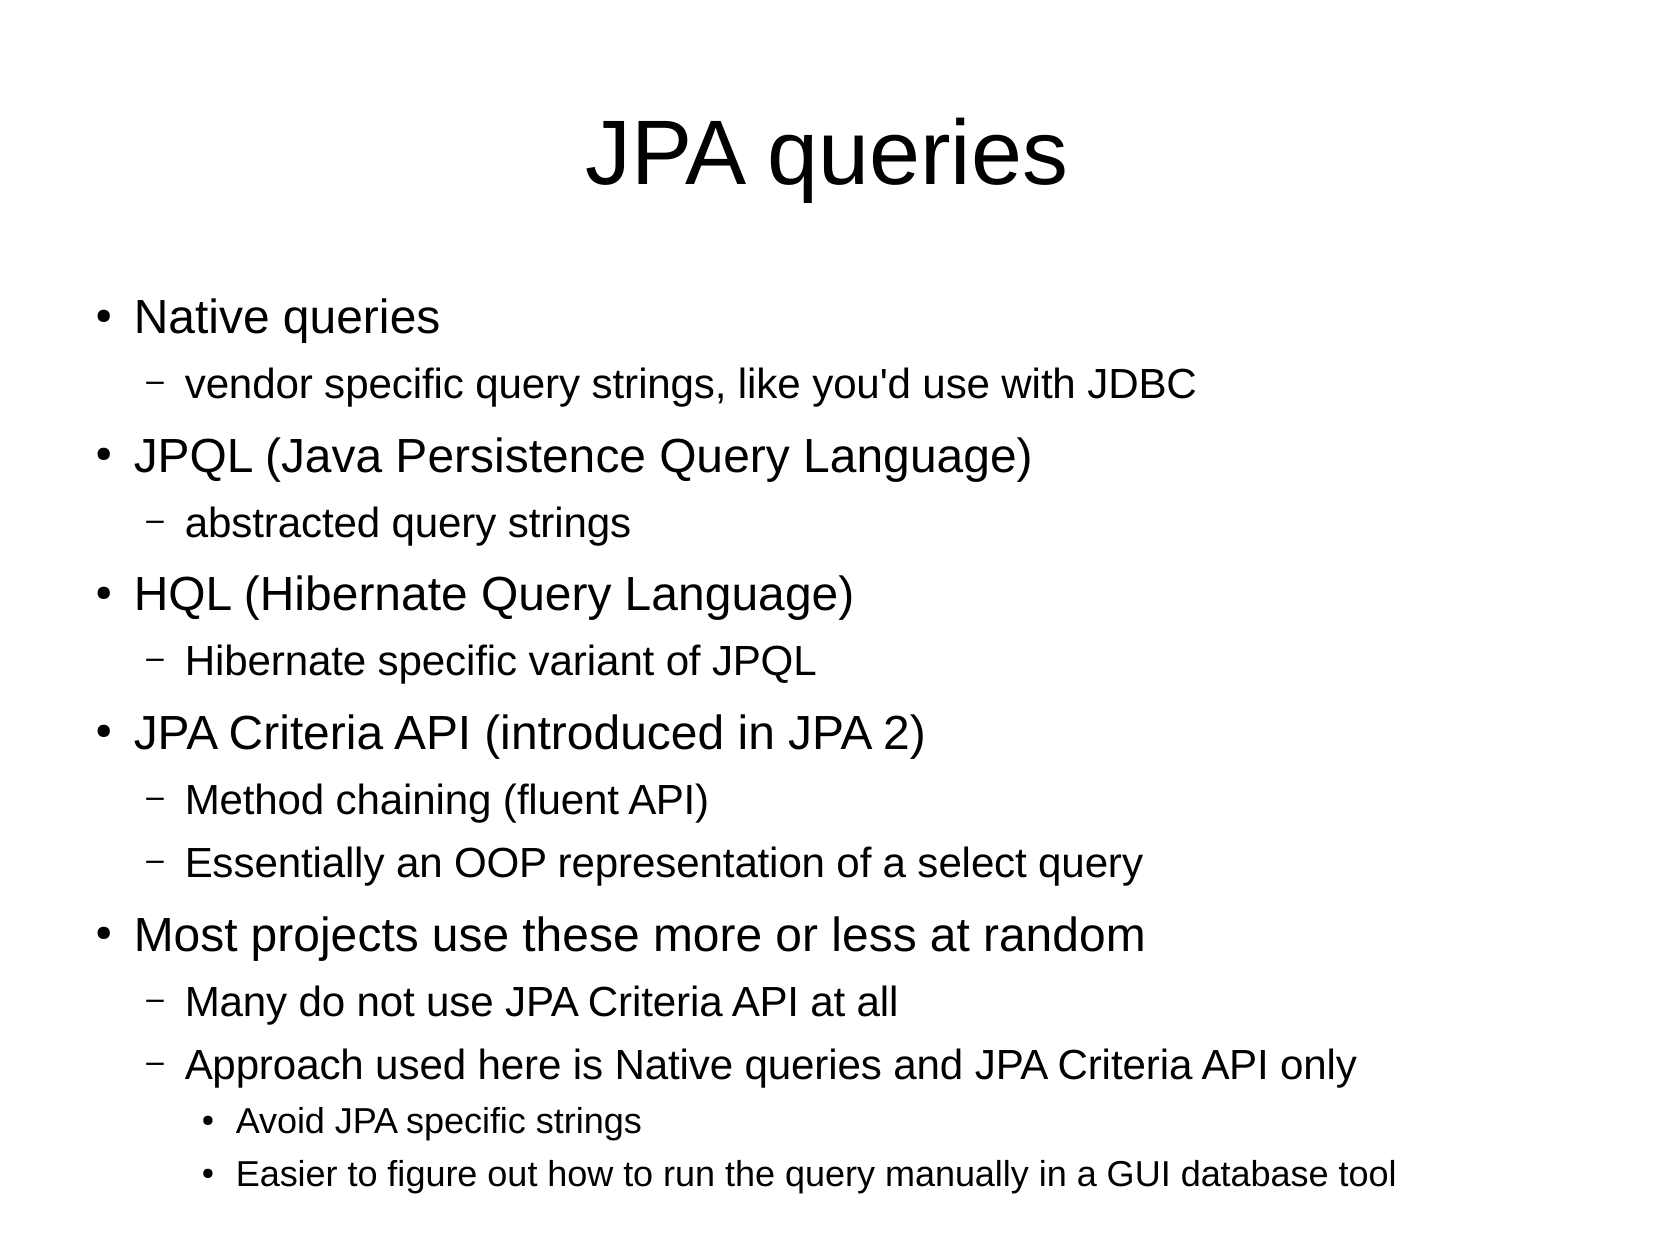

# JPA queries
Native queries
vendor specific query strings, like you'd use with JDBC
JPQL (Java Persistence Query Language)
abstracted query strings
HQL (Hibernate Query Language)
Hibernate specific variant of JPQL
JPA Criteria API (introduced in JPA 2)
Method chaining (fluent API)
Essentially an OOP representation of a select query
Most projects use these more or less at random
Many do not use JPA Criteria API at all
Approach used here is Native queries and JPA Criteria API only
Avoid JPA specific strings
Easier to figure out how to run the query manually in a GUI database tool